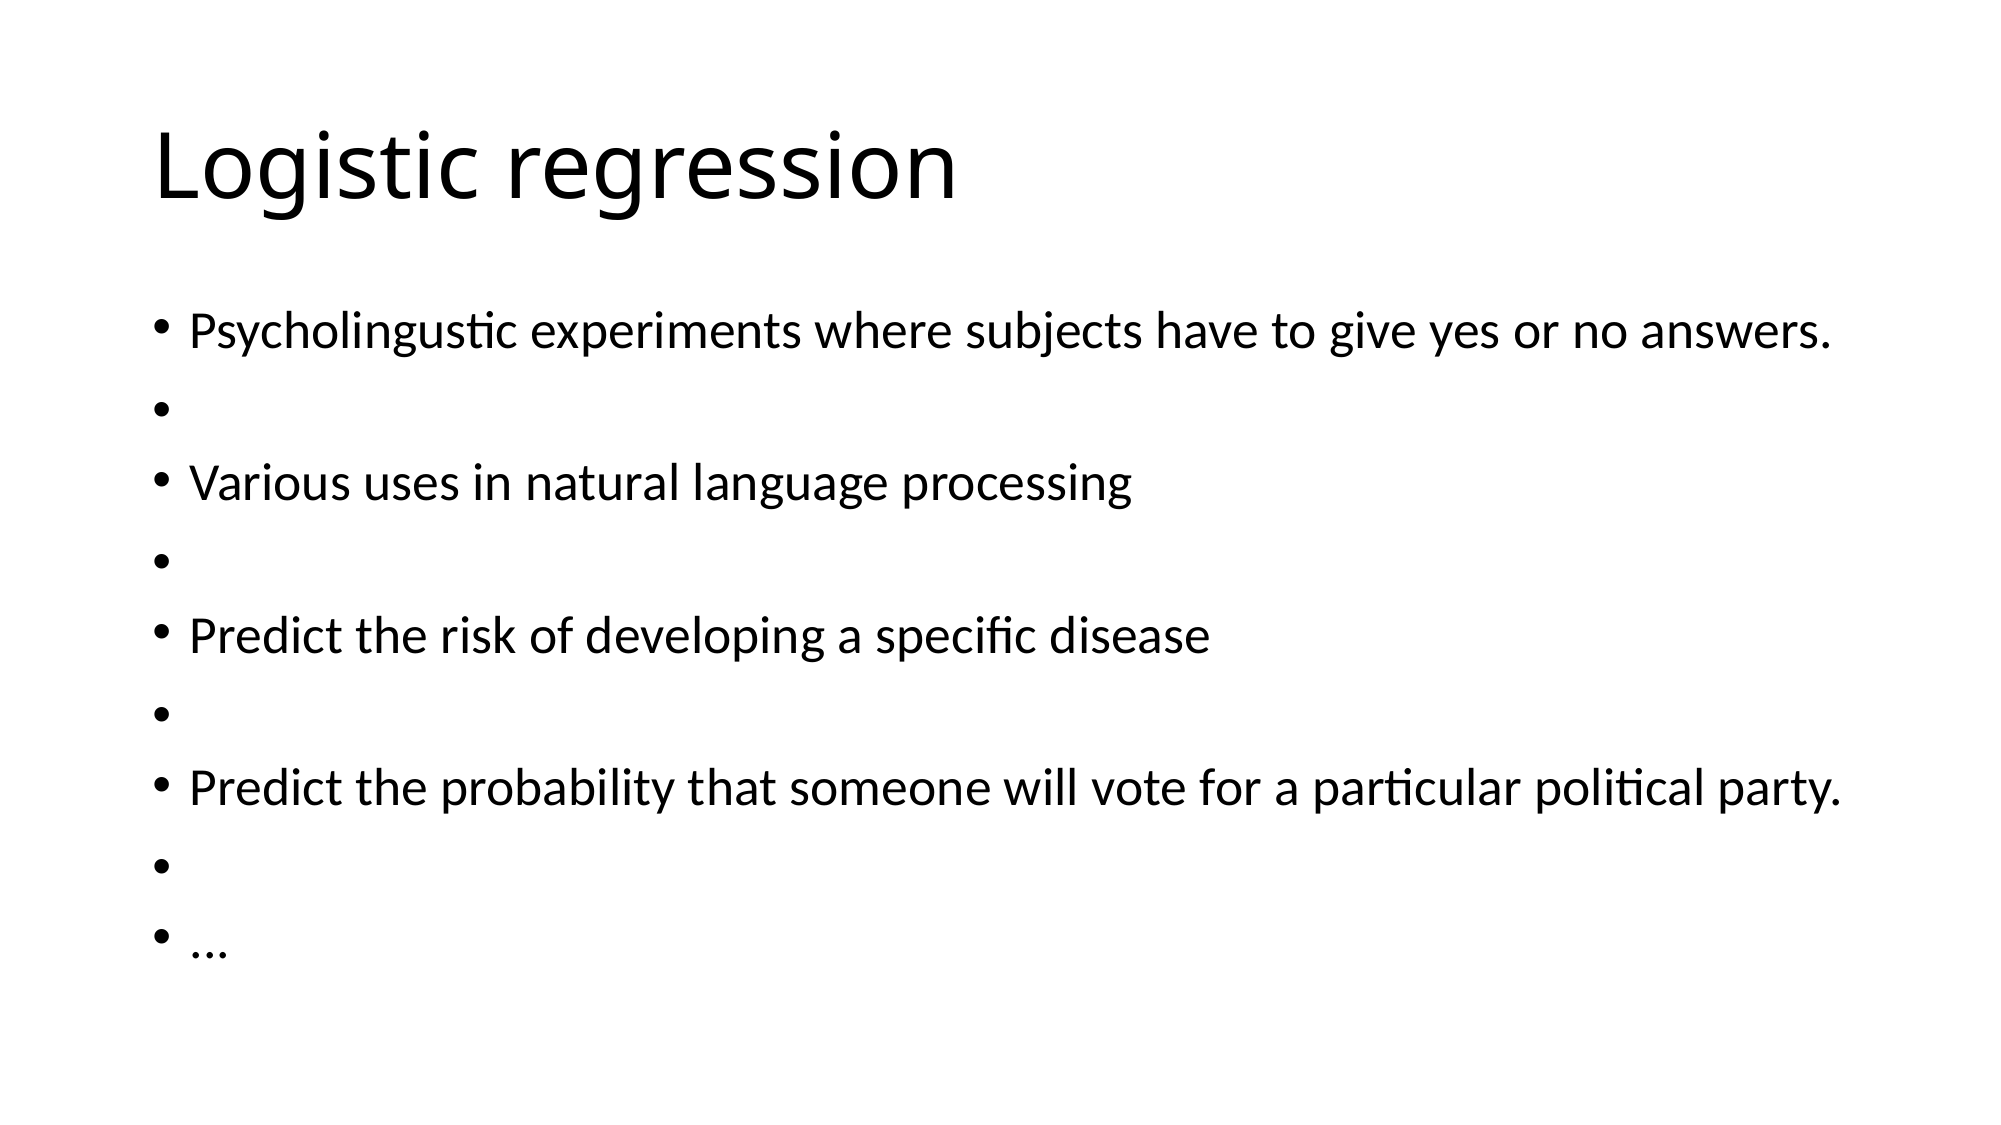

# Logistic regression
Psycholingustic experiments where subjects have to give yes or no answers.
Various uses in natural language processing
Predict the risk of developing a specific disease
Predict the probability that someone will vote for a particular political party.
...